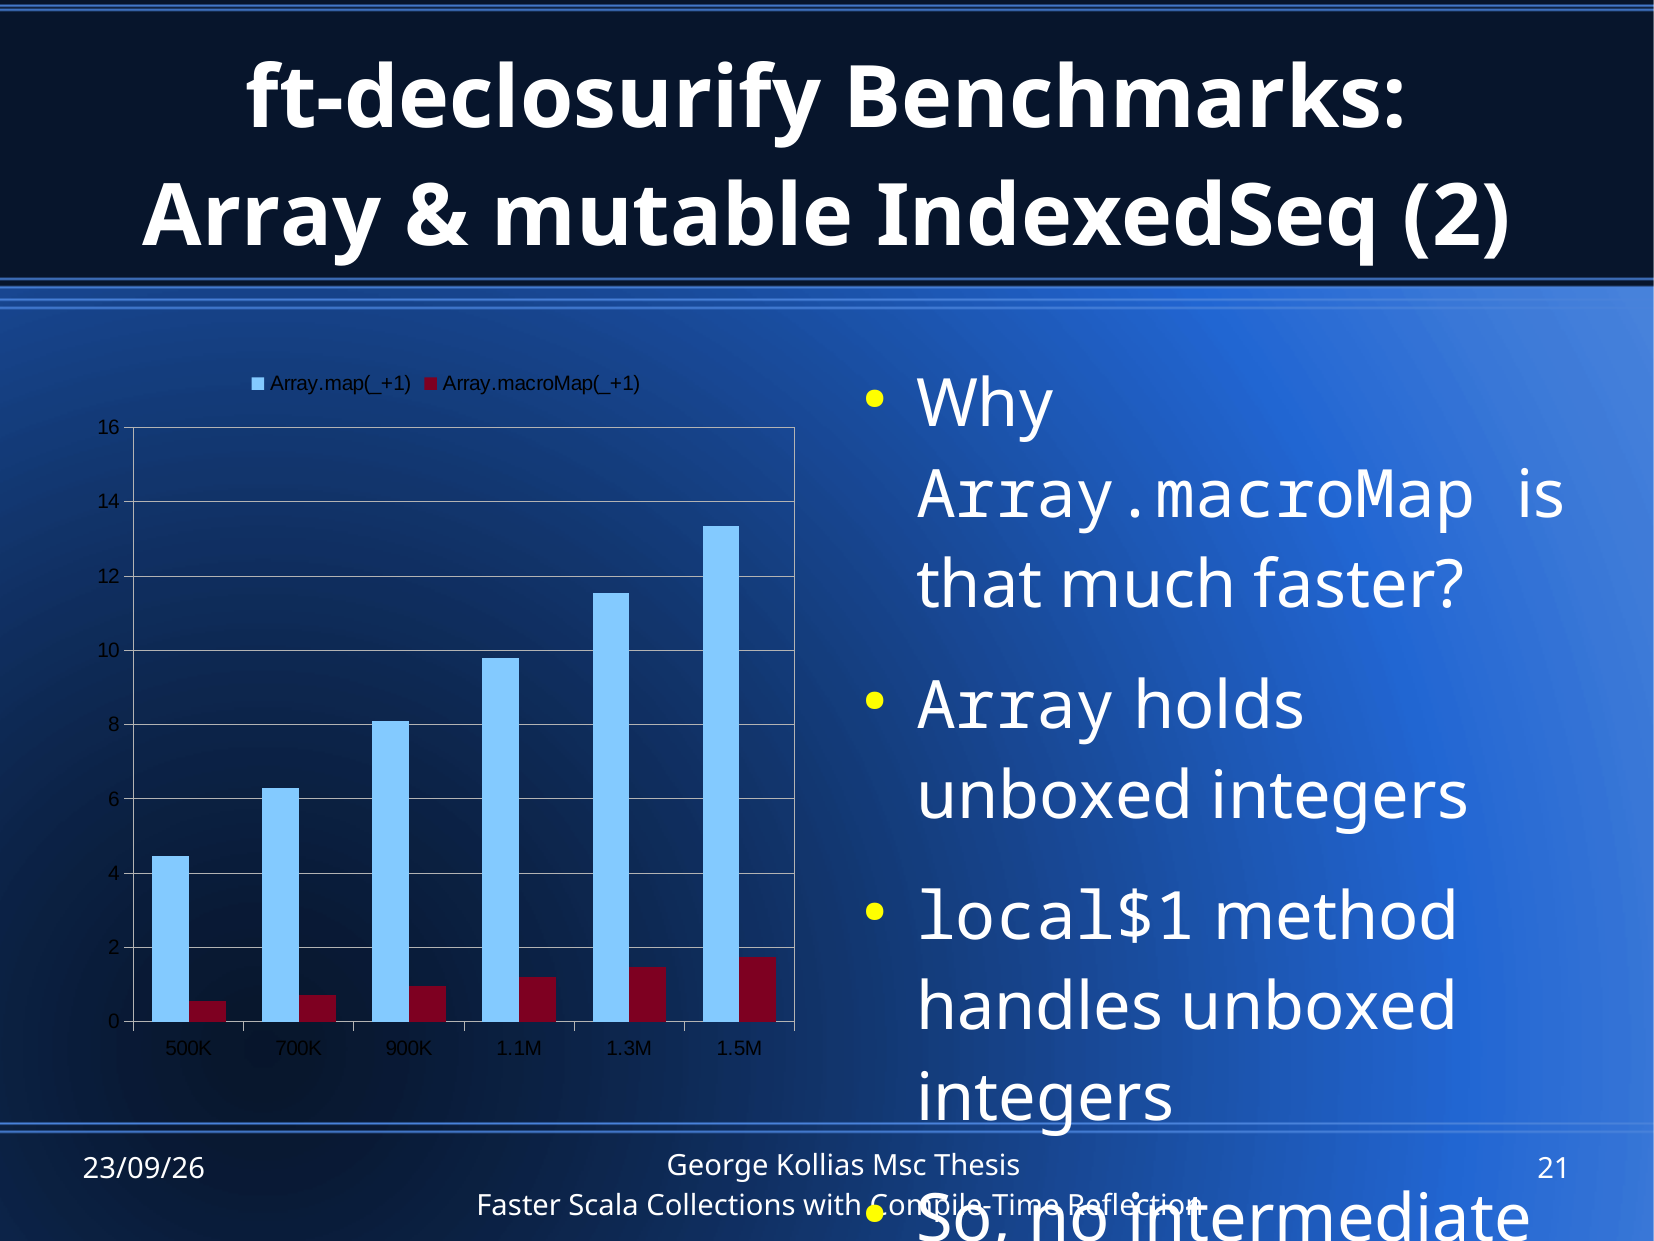

# ft-declosurify Benchmarks: Array & mutable IndexedSeq (2)
### Chart
| Category | Array.map(_+1) | Array.macroMap(_+1) |
|---|---|---|
| 500K | 4.45799216 | 0.56097312 |
| 700K | 6.29917484 | 0.70997388 |
| 900K | 8.08378432 | 0.95764776 |
| 1.1M | 9.788586 | 1.21228168 |
| 1.3M | 11.55207984 | 1.47229312 |
| 1.5M | 13.33556824 | 1.7399196 |Why Array.macroMap is that much faster?
Array holds unboxed integers
local$1 method handles unboxed integers
So, no intermediate boxing/unboxing!
21